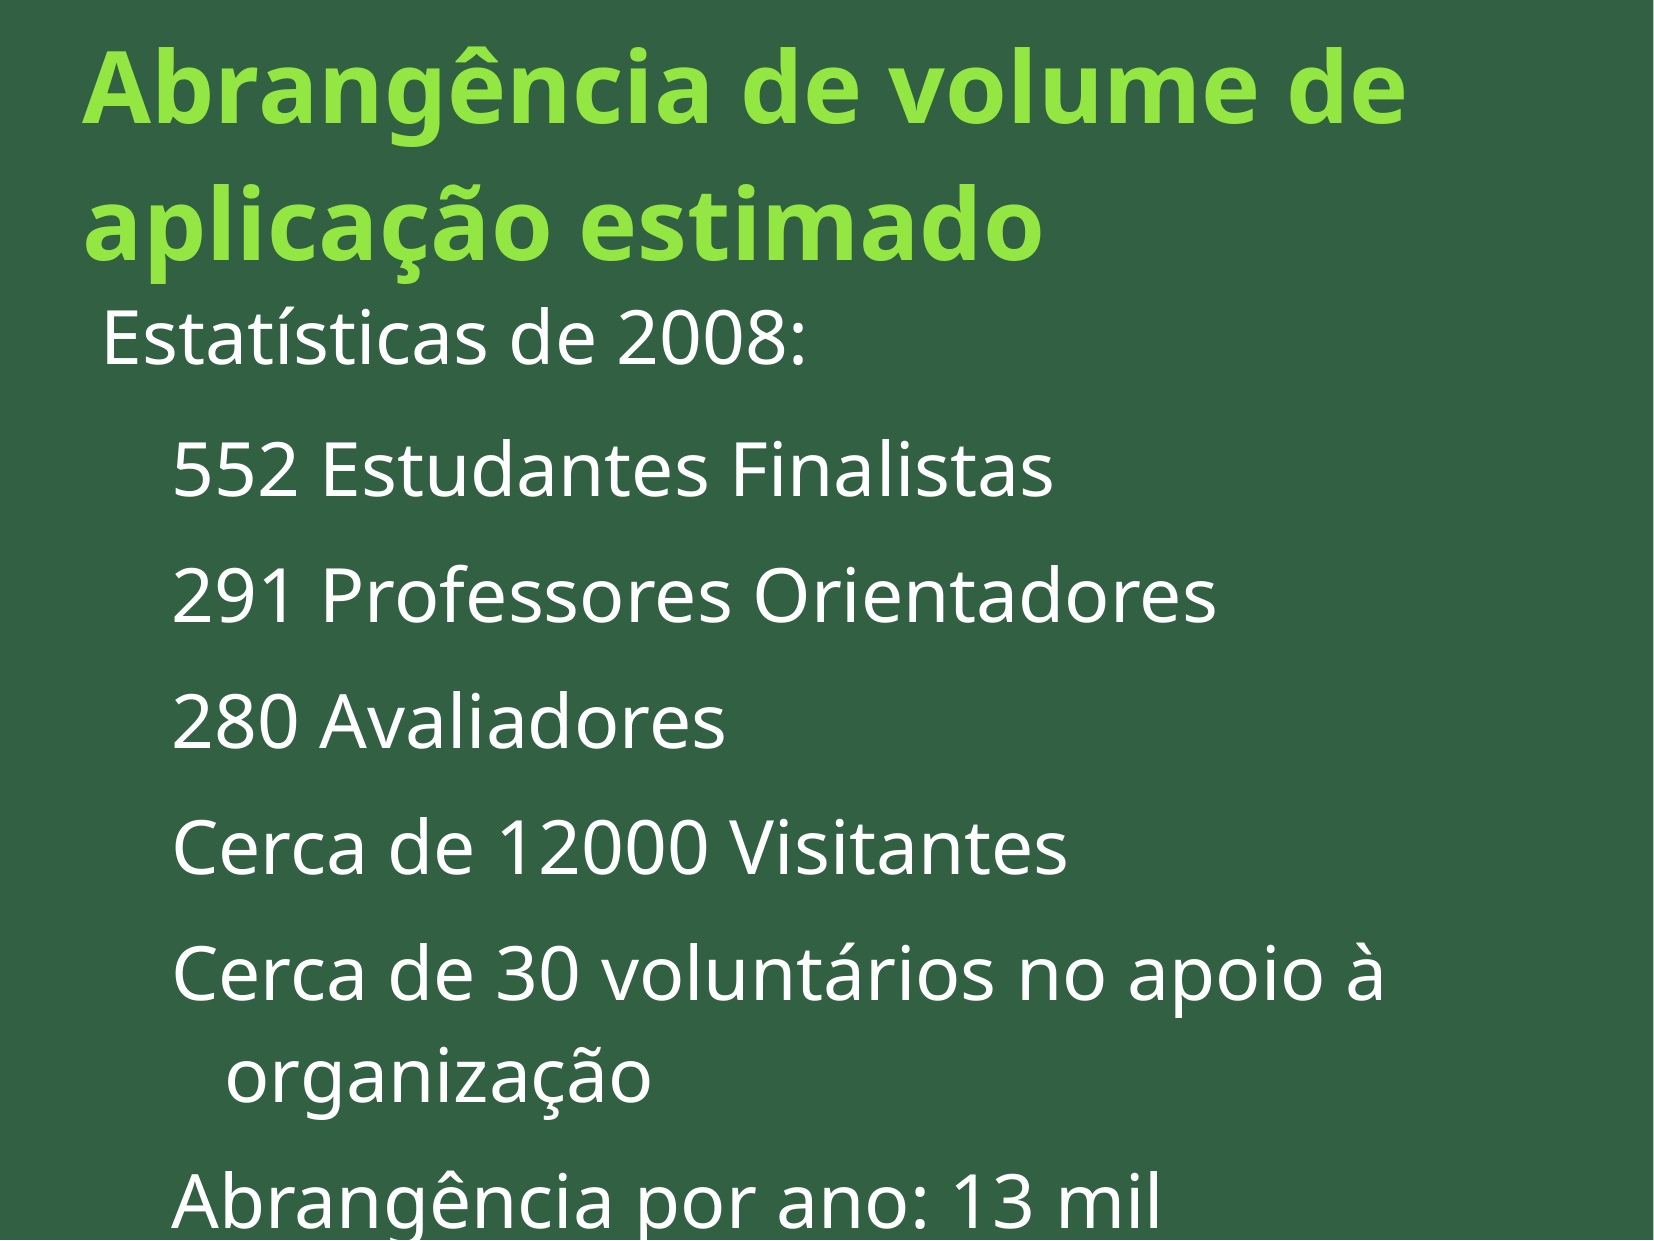

# Abrangência de volume de aplicação estimado
Estatísticas de 2008:
552 Estudantes Finalistas
291 Professores Orientadores
280 Avaliadores
Cerca de 12000 Visitantes
Cerca de 30 voluntários no apoio à organização
Abrangência por ano: 13 mil participates